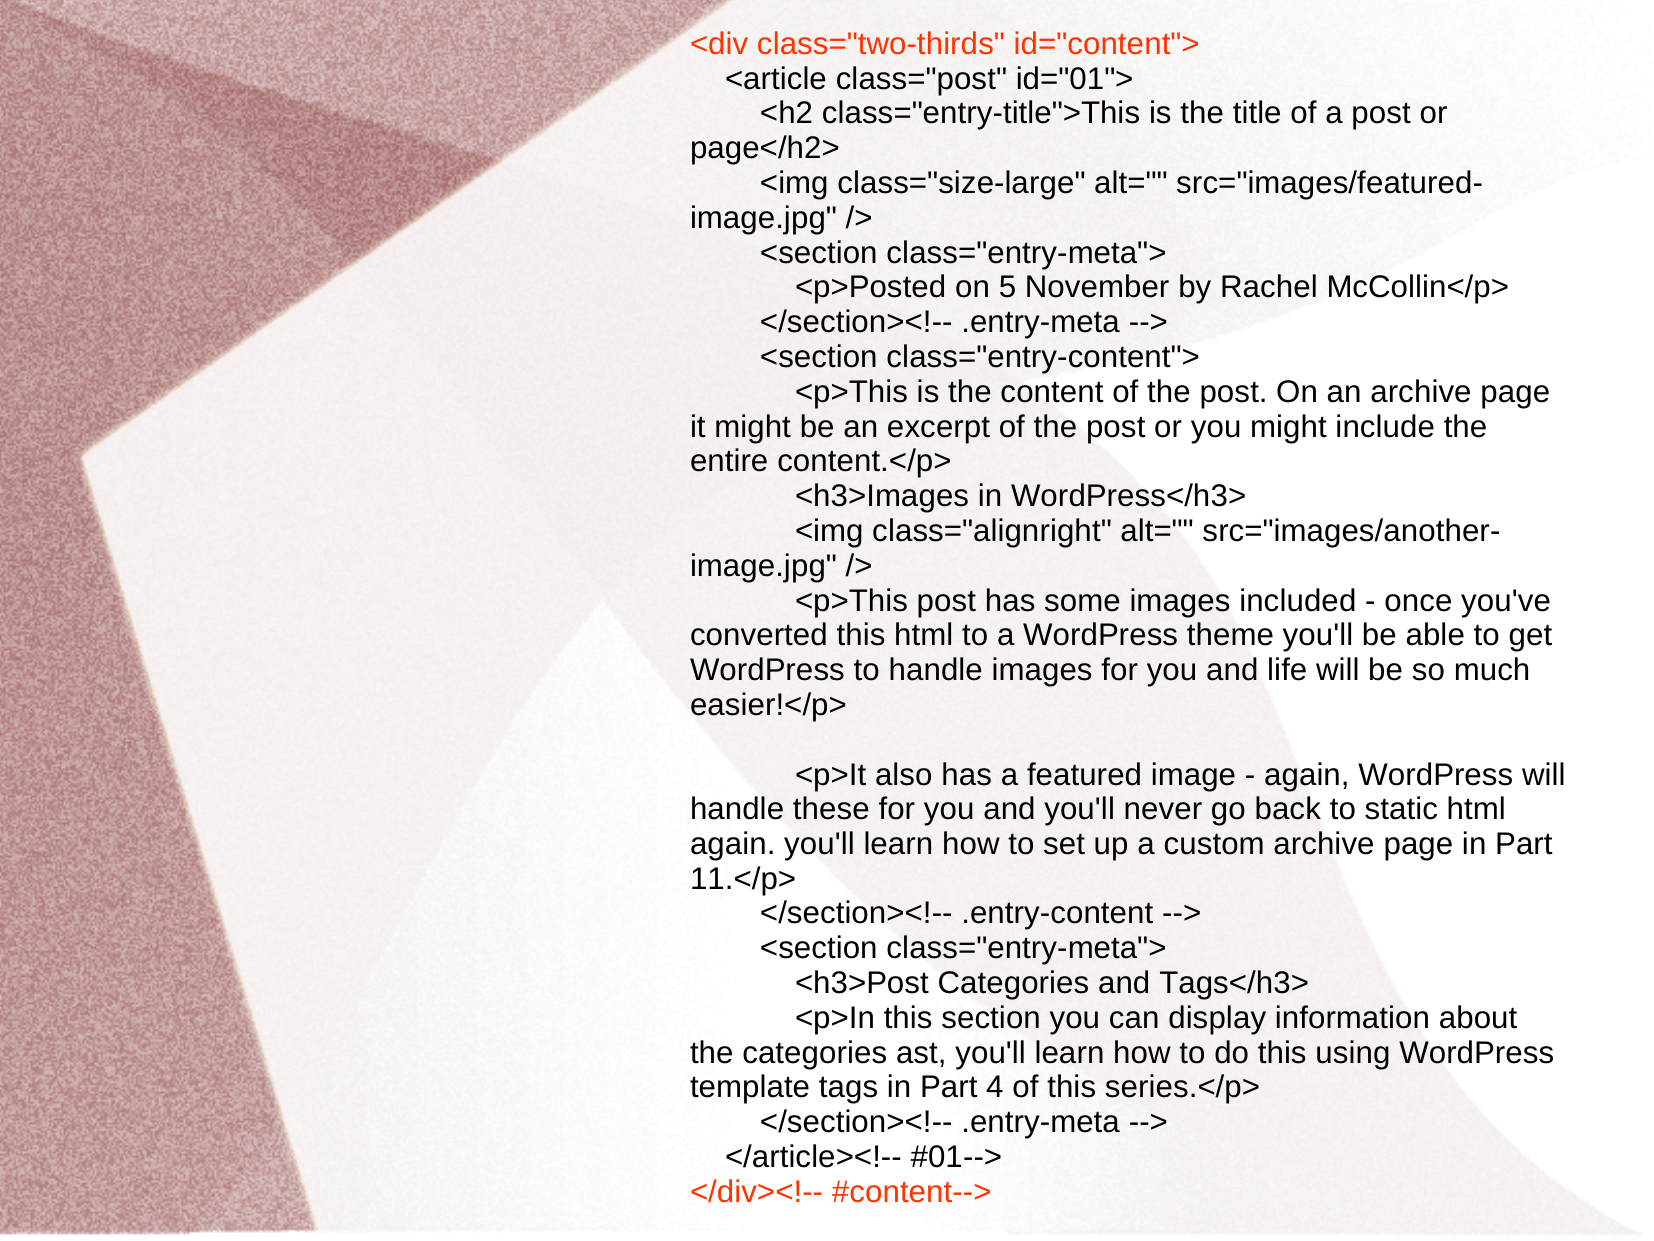

<div class="two-thirds" id="content">
 <article class="post" id="01">
 <h2 class="entry-title">This is the title of a post or page</h2>
 <img class="size-large" alt="" src="images/featured-image.jpg" />
 <section class="entry-meta">
 <p>Posted on 5 November by Rachel McCollin</p>
 </section><!-- .entry-meta -->
 <section class="entry-content">
 <p>This is the content of the post. On an archive page it might be an excerpt of the post or you might include the entire content.</p>
 <h3>Images in WordPress</h3>
 <img class="alignright" alt="" src="images/another-image.jpg" />
 <p>This post has some images included - once you've converted this html to a WordPress theme you'll be able to get WordPress to handle images for you and life will be so much easier!</p>
 <p>It also has a featured image - again, WordPress will handle these for you and you'll never go back to static html again. you'll learn how to set up a custom archive page in Part 11.</p>
 </section><!-- .entry-content -->
 <section class="entry-meta">
 <h3>Post Categories and Tags</h3>
 <p>In this section you can display information about the categories ast, you'll learn how to do this using WordPress template tags in Part 4 of this series.</p>
 </section><!-- .entry-meta -->
 </article><!-- #01-->
</div><!-- #content-->